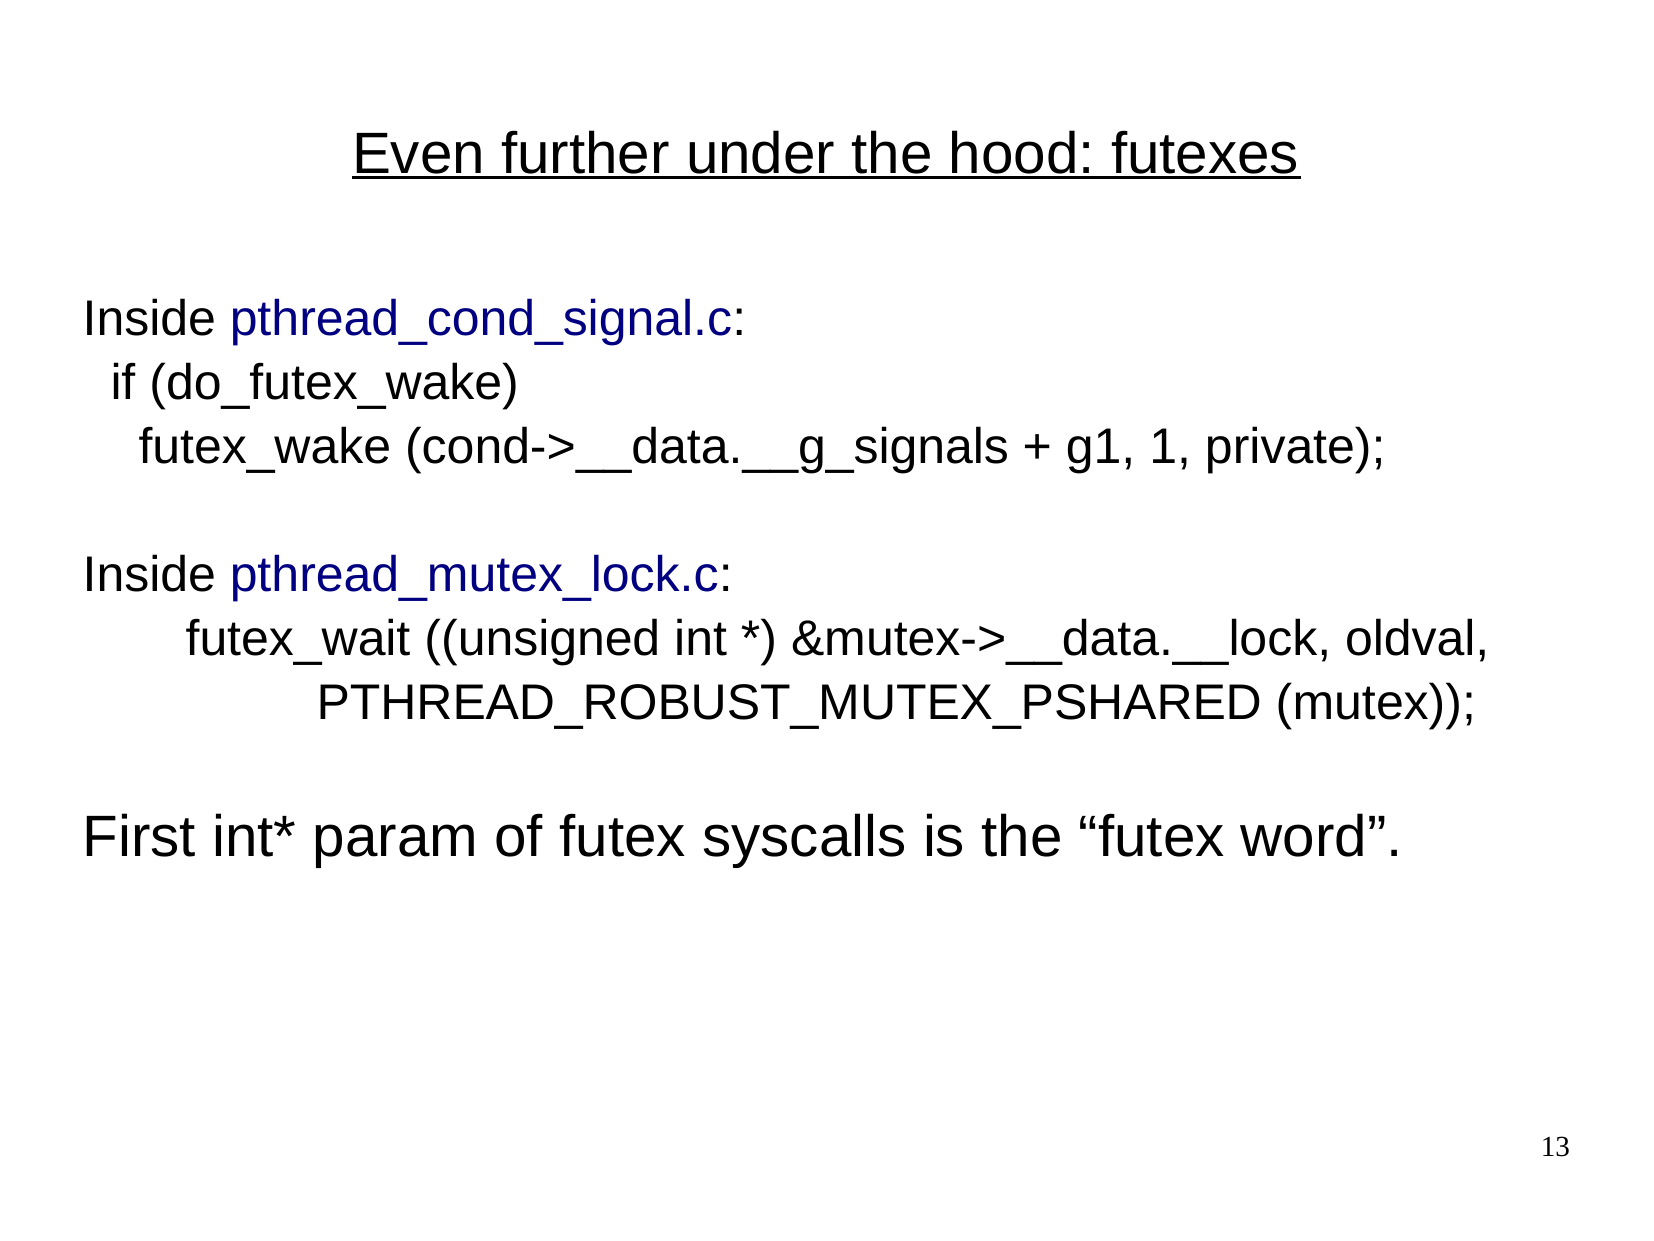

# Even further under the hood: futexes
Inside pthread_cond_signal.c:
 if (do_futex_wake)
 futex_wake (cond->__data.__g_signals + g1, 1, private);
Inside pthread_mutex_lock.c:
 	 futex_wait ((unsigned int *) &mutex->__data.__lock, oldval,
		 PTHREAD_ROBUST_MUTEX_PSHARED (mutex));
First int* param of futex syscalls is the “futex word”.
13